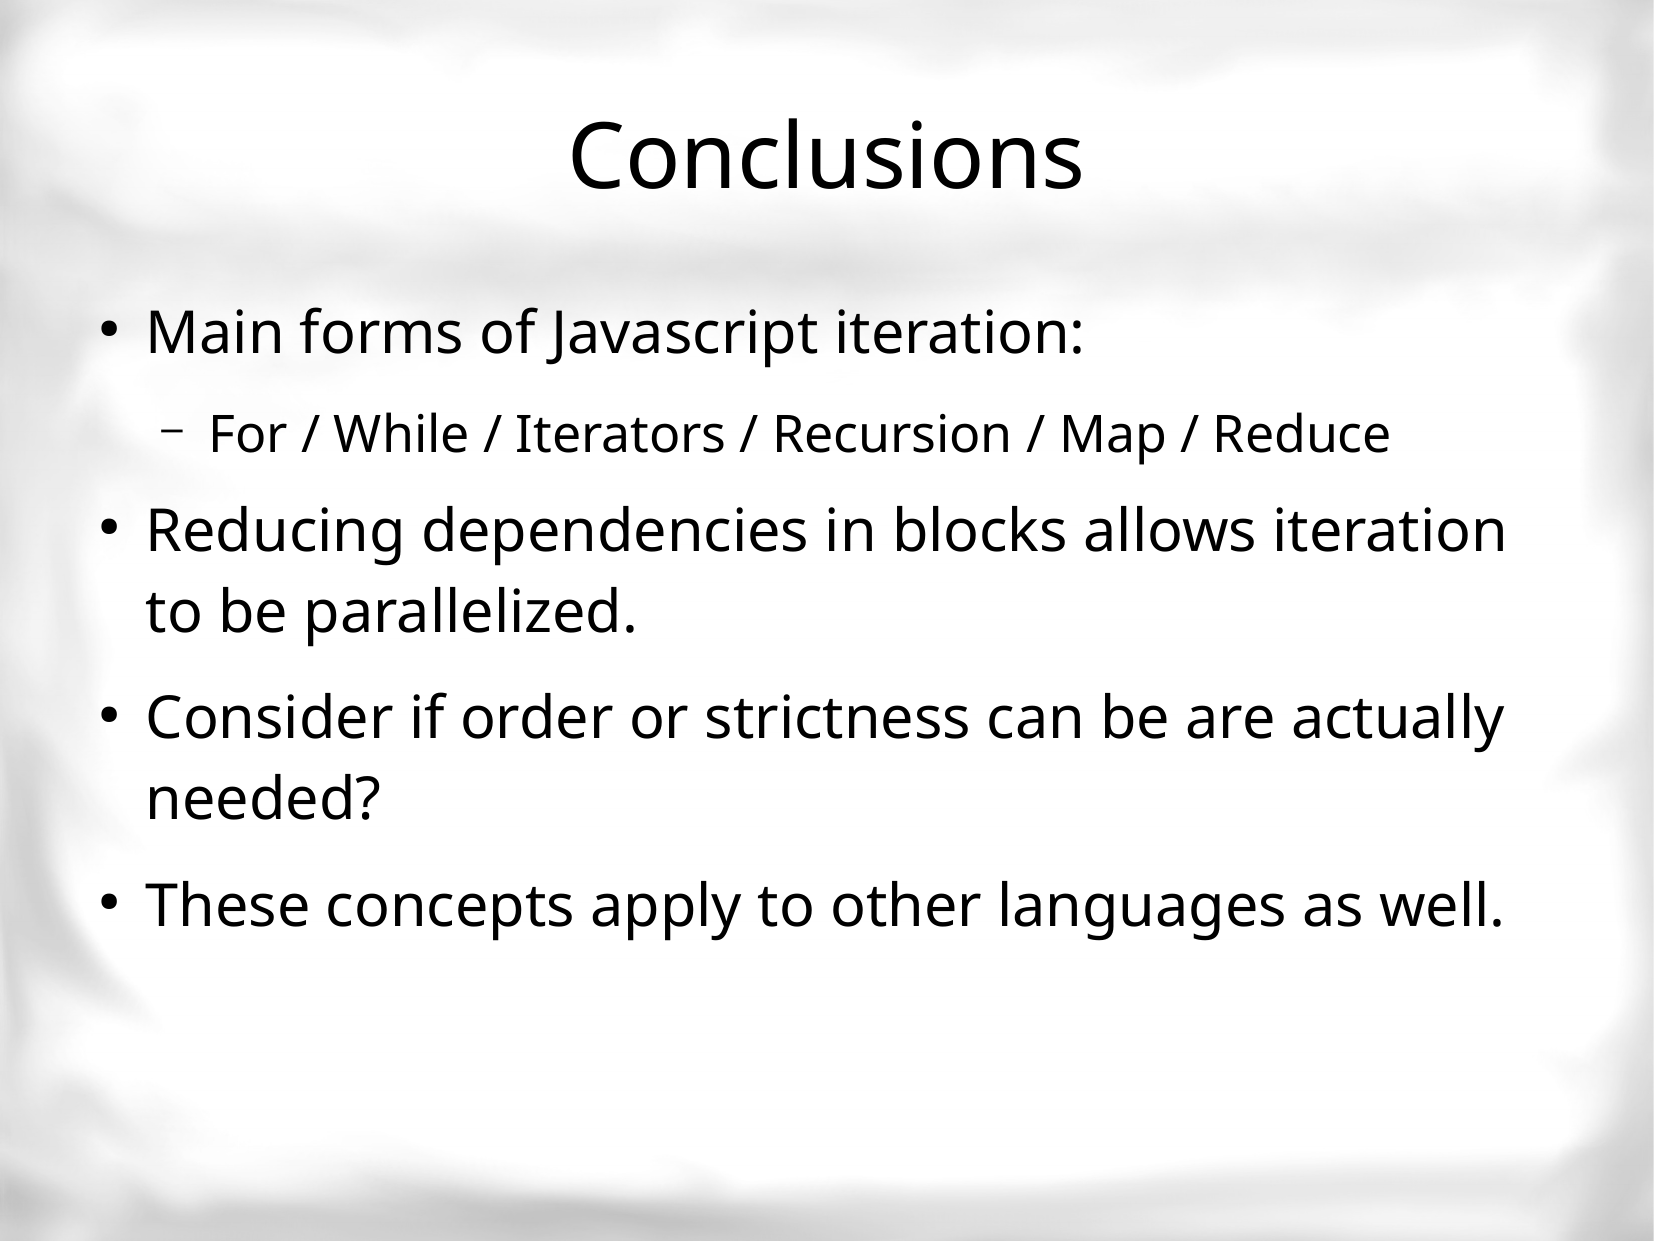

# Conclusions
Main forms of Javascript iteration:
For / While / Iterators / Recursion / Map / Reduce
Reducing dependencies in blocks allows iteration to be parallelized.
Consider if order or strictness can be are actually needed?
These concepts apply to other languages as well.